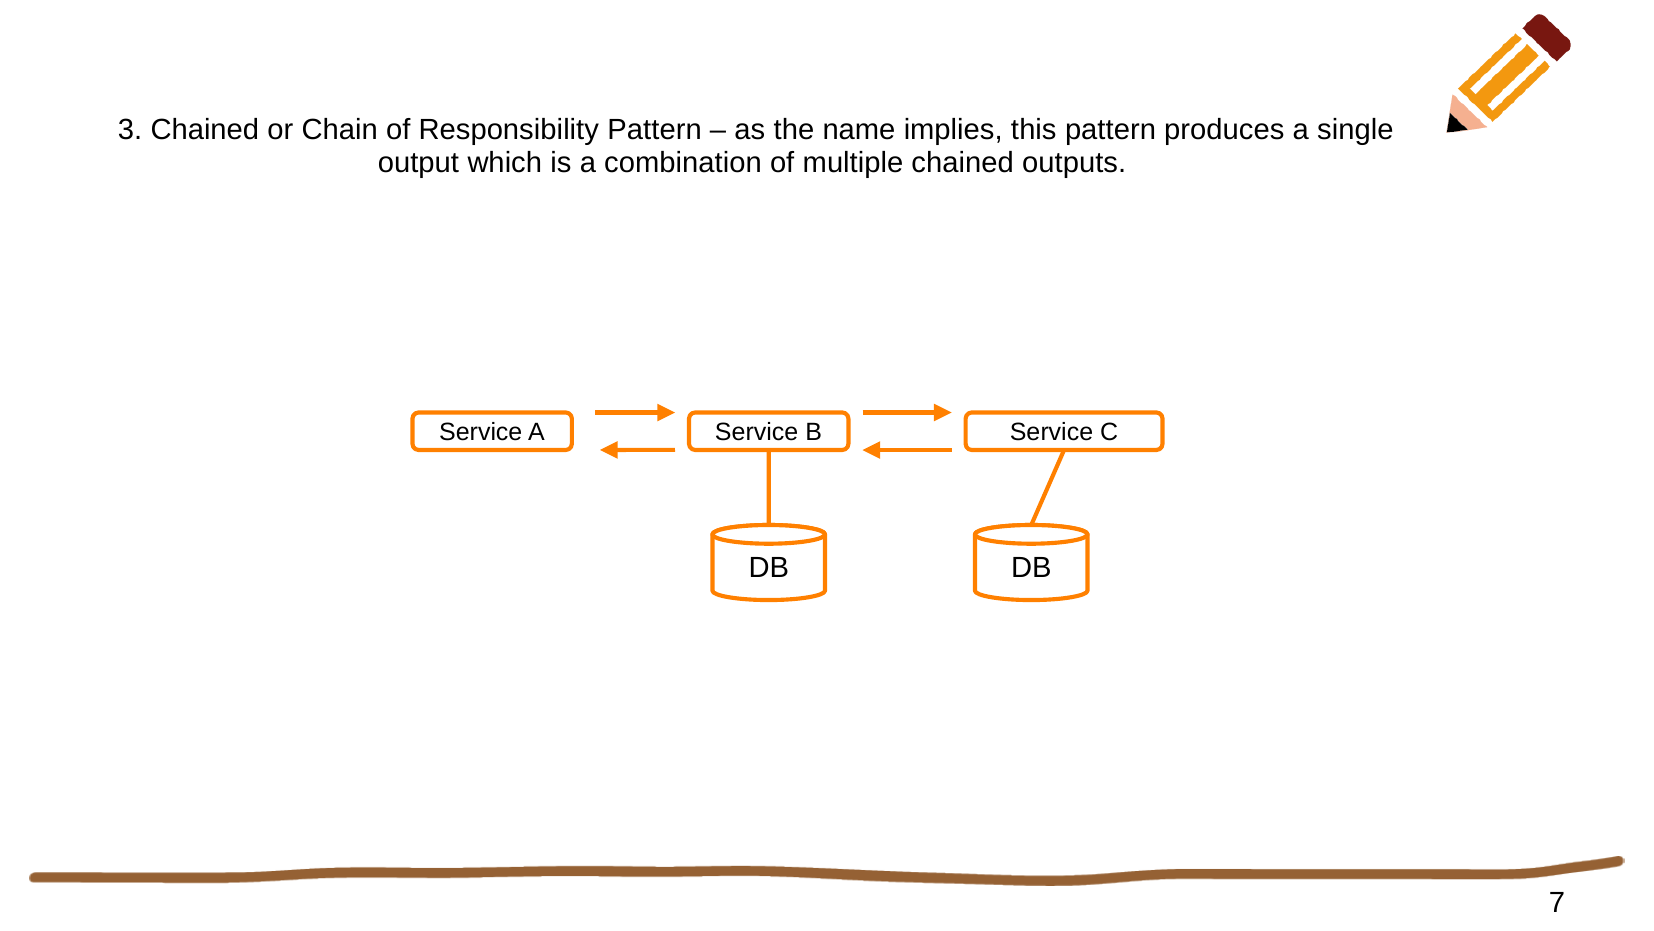

# 3. Chained or Chain of Responsibility Pattern – as the name implies, this pattern produces a single output which is a combination of multiple chained outputs.
Service A
Service B
Service C
DB
DB
7